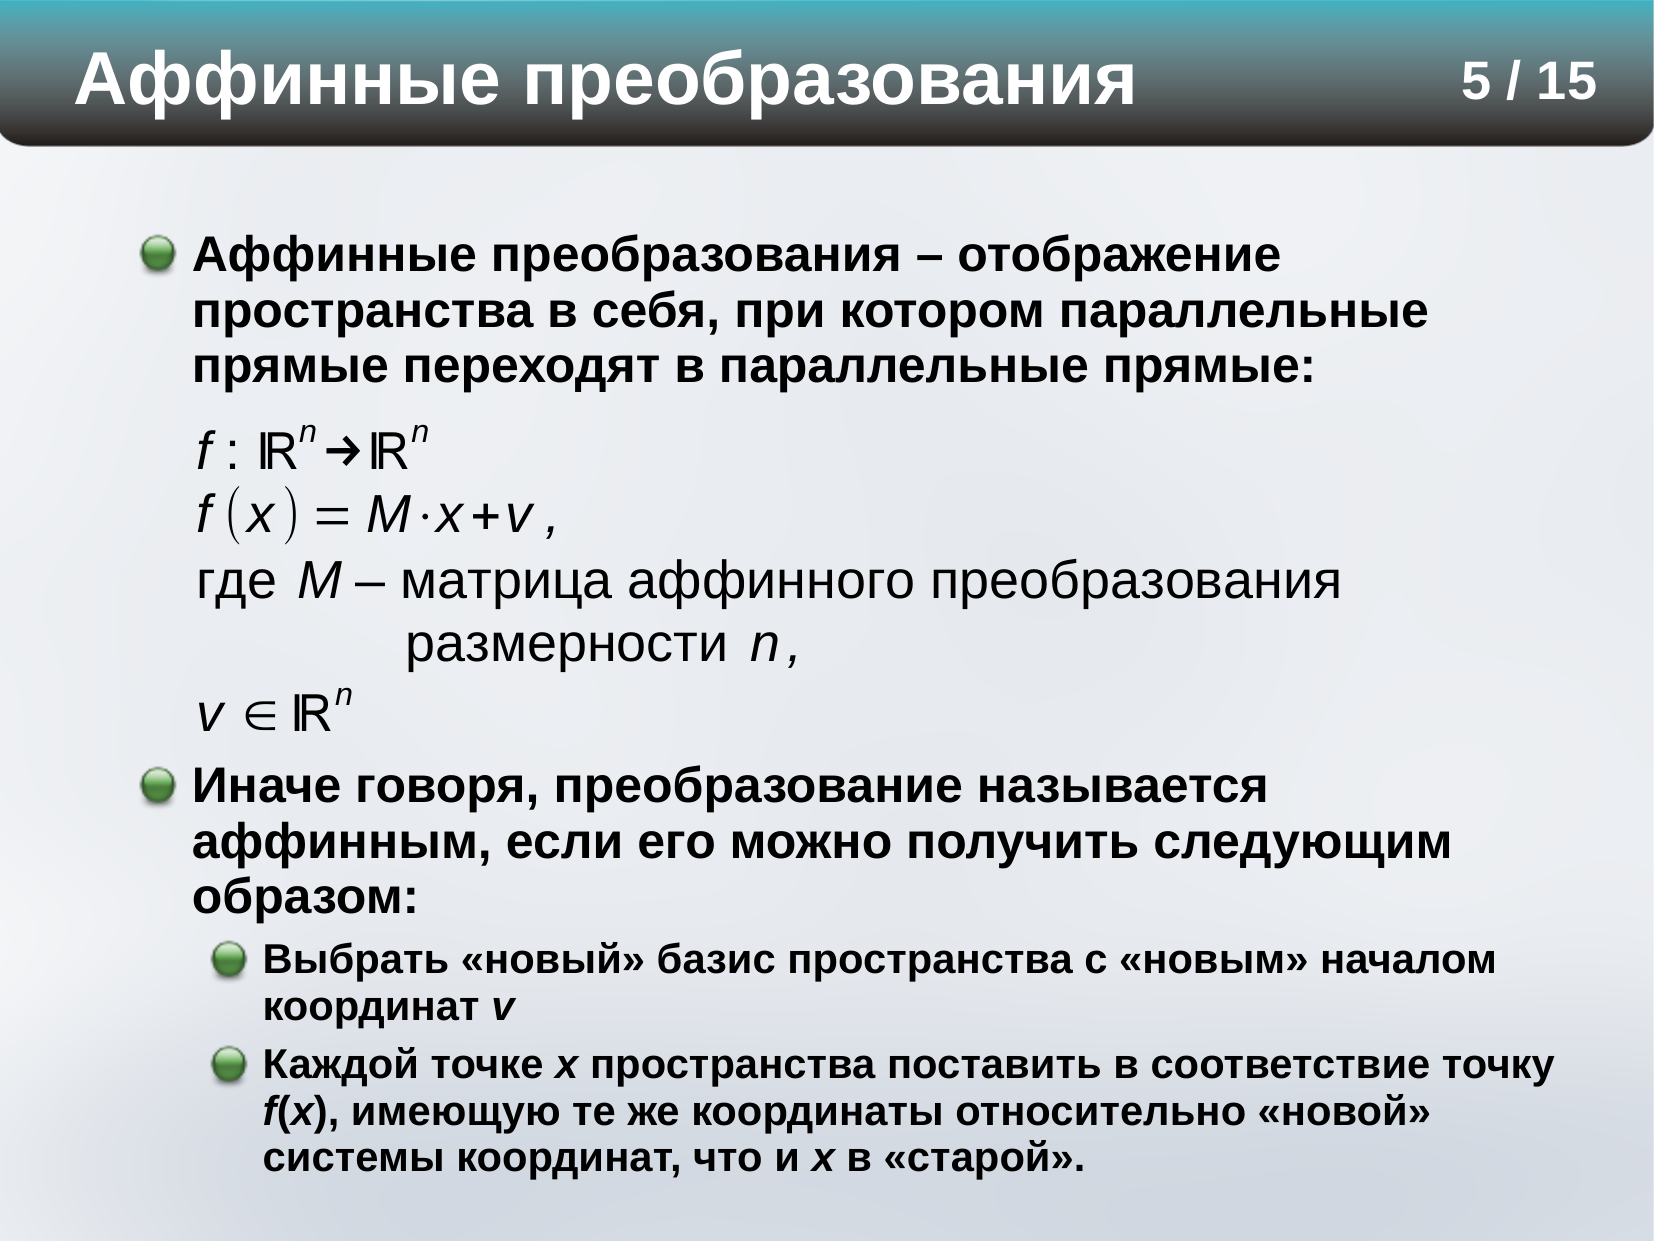

Аффинные преобразования
Аффинные преобразования – отображение пространства в себя, при котором параллельные прямые переходят в параллельные прямые:
Иначе говоря, преобразование называется аффинным, если его можно получить следующим образом:
Выбрать «новый» базис пространства с «новым» началом координат v
Каждой точке x пространства поставить в соответствие точку f(x), имеющую те же координаты относительно «новой» системы координат, что и x в «старой».